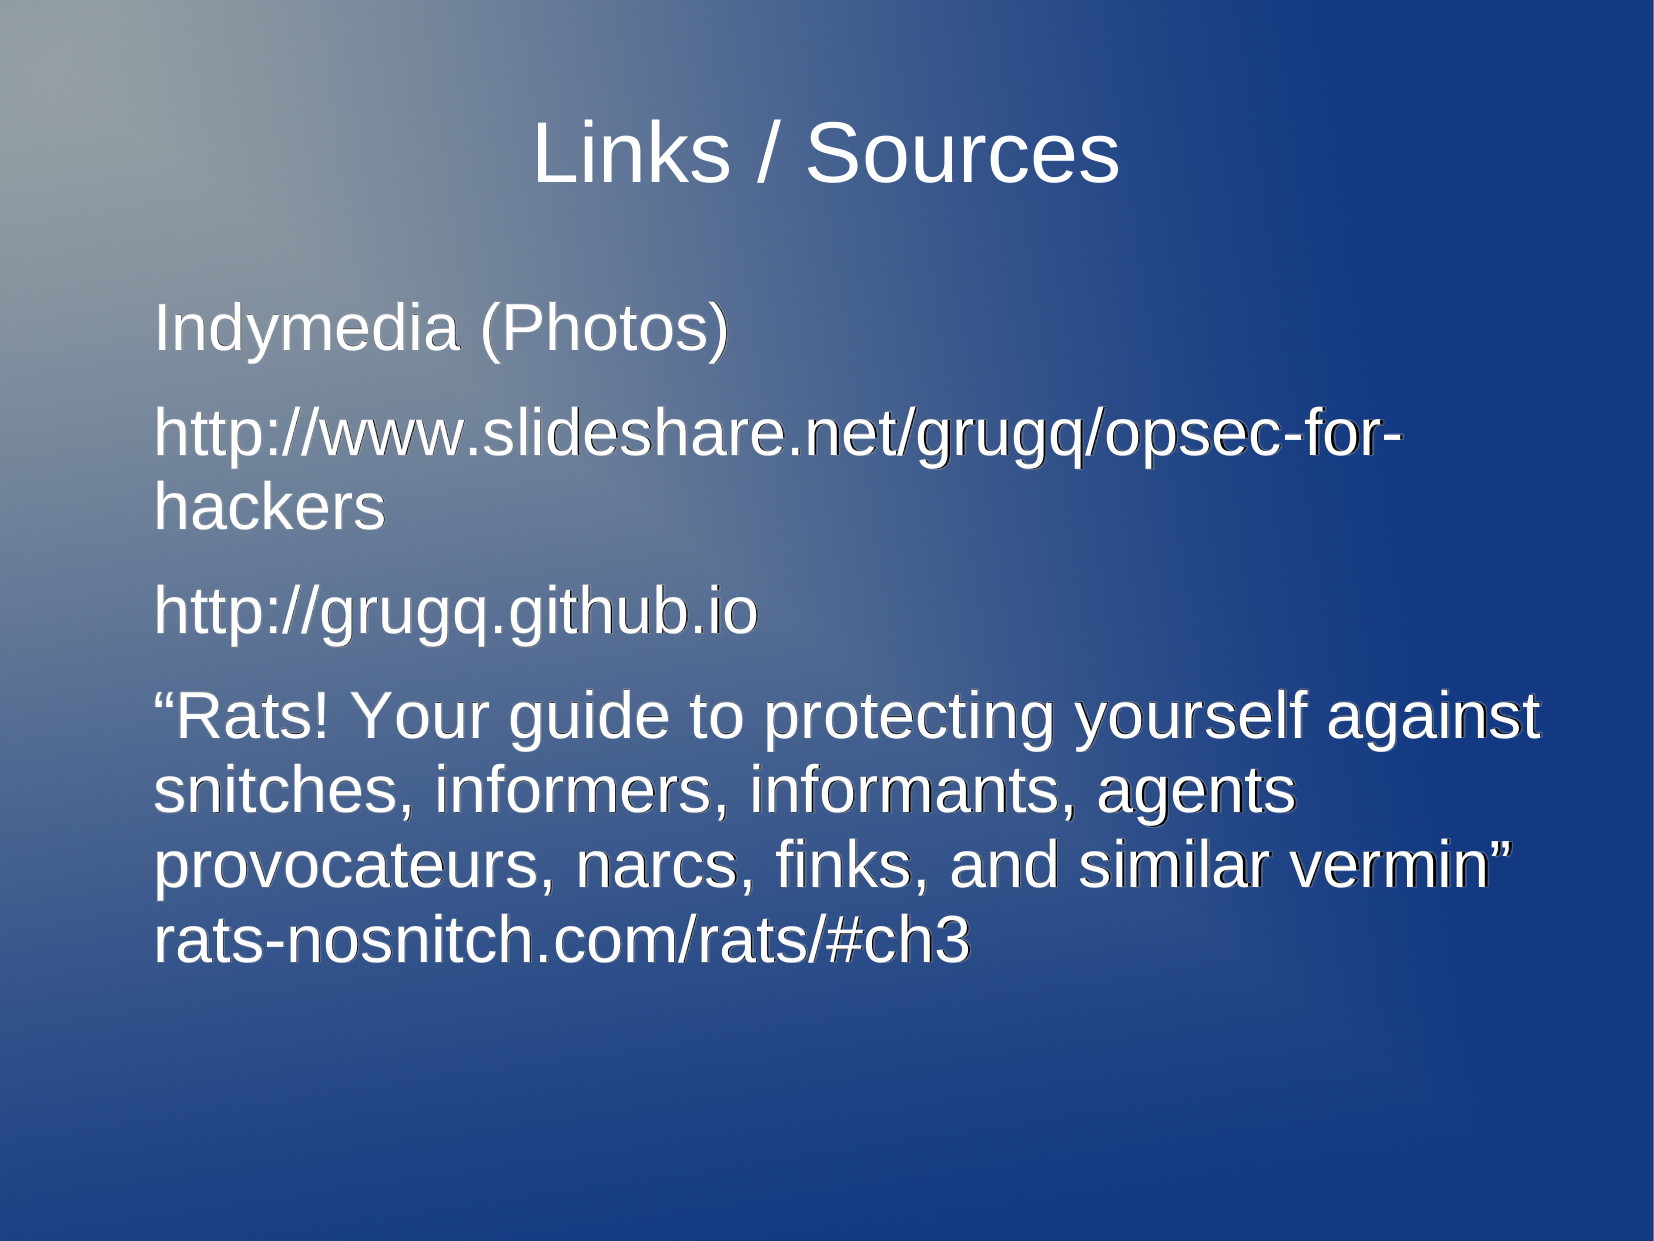

# Links / Sources
Indymedia (Photos)
http://www.slideshare.net/grugq/opsec-for-hackers
http://grugq.github.io
“Rats! Your guide to protecting yourself against snitches, informers, informants, agents provocateurs, narcs, finks, and similar vermin” rats-nosnitch.com/rats/#ch3